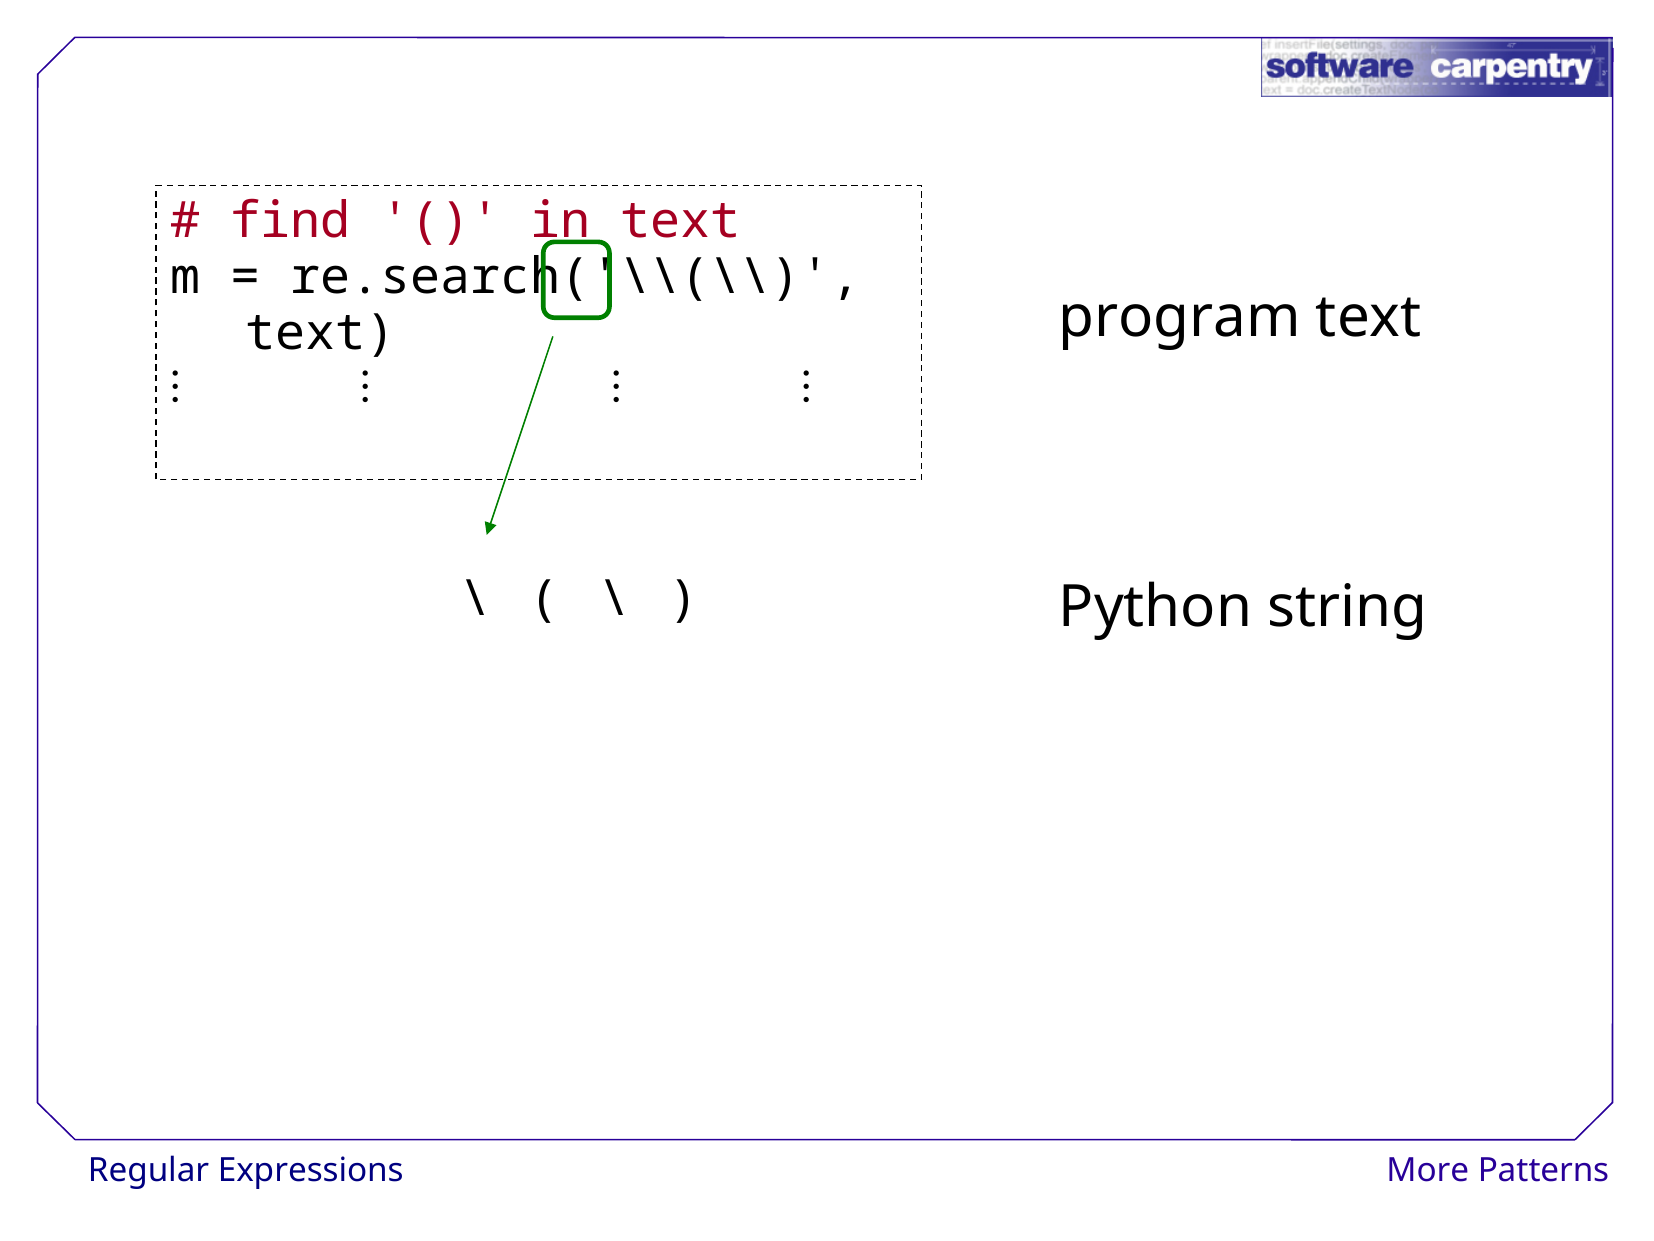

# find '()' in text
m = re.search('\\(\\)', text)
⋮ ⋮ ⋮ ⋮
program text
Python string
| \ | ( | \ | ) |
| --- | --- | --- | --- |